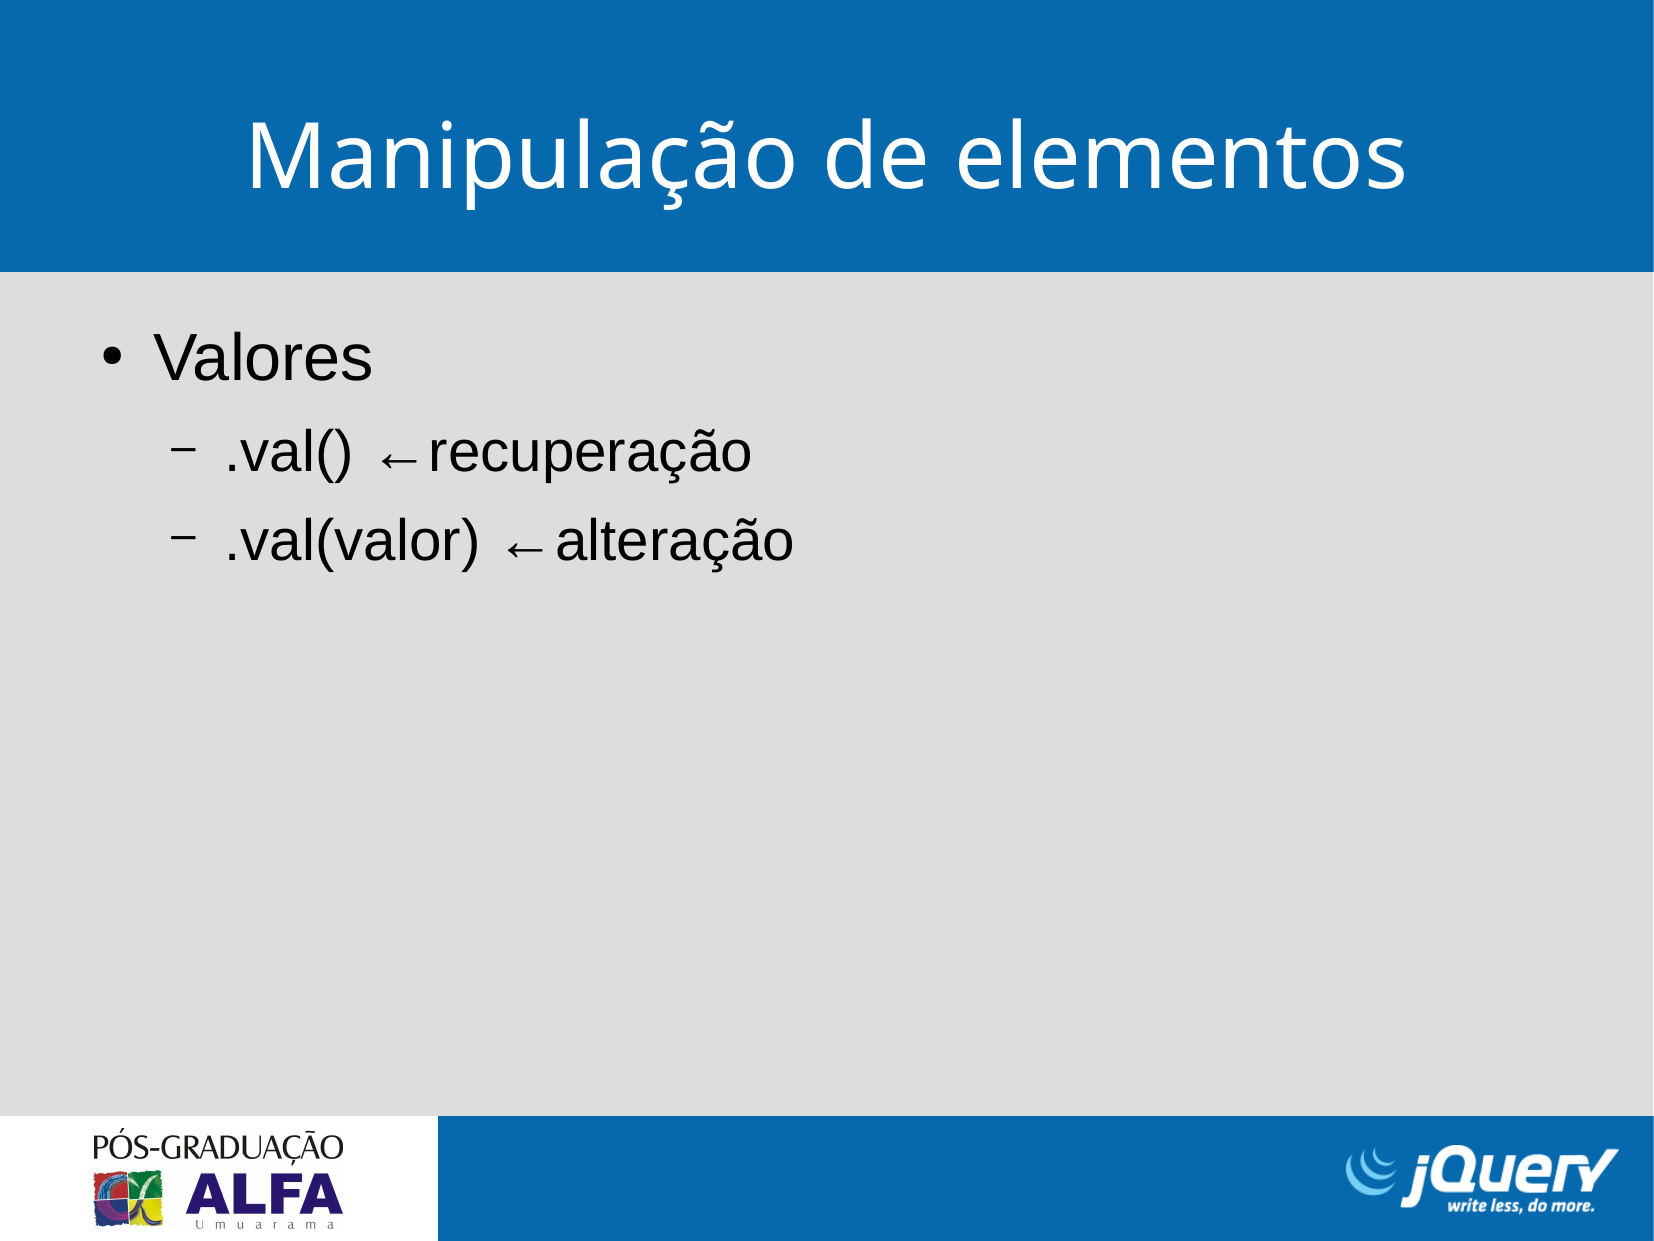

# Manipulação de elementos
Valores
.val() ←recuperação
.val(valor) ←alteração